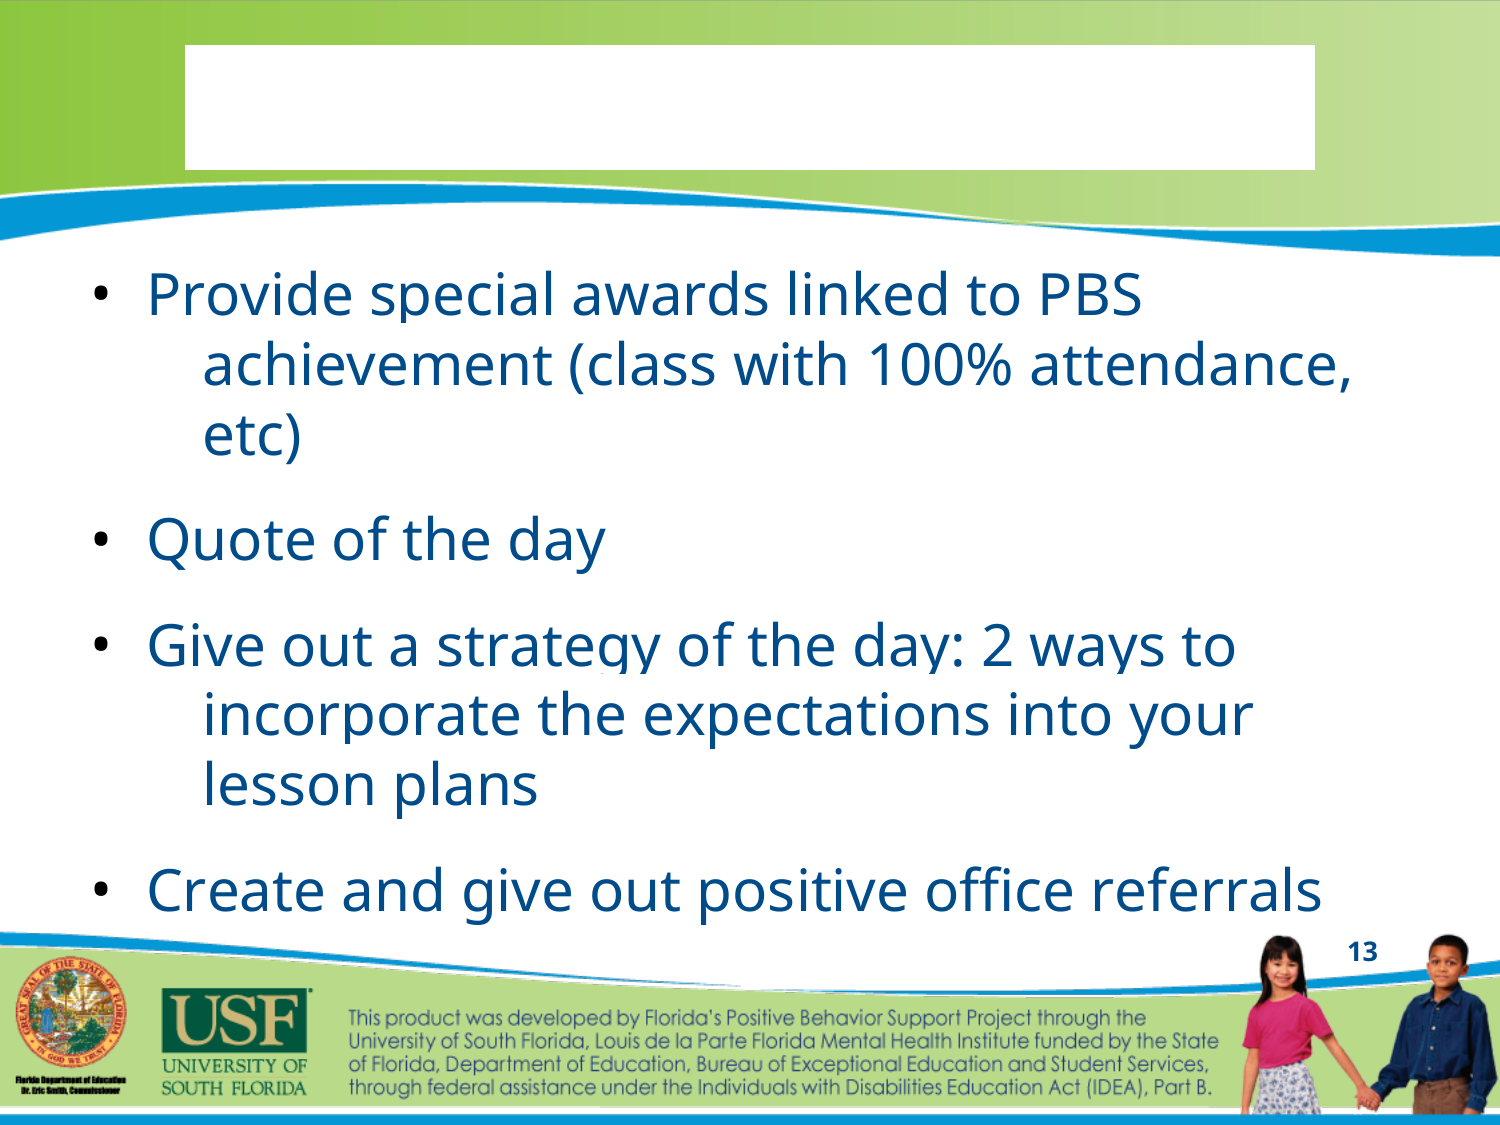

# Moral-Building Activities
Provide special awards linked to PBS achievement (class with 100% attendance, etc)
Quote of the day
Give out a strategy of the day: 2 ways to incorporate the expectations into your lesson plans
Create and give out positive office referrals